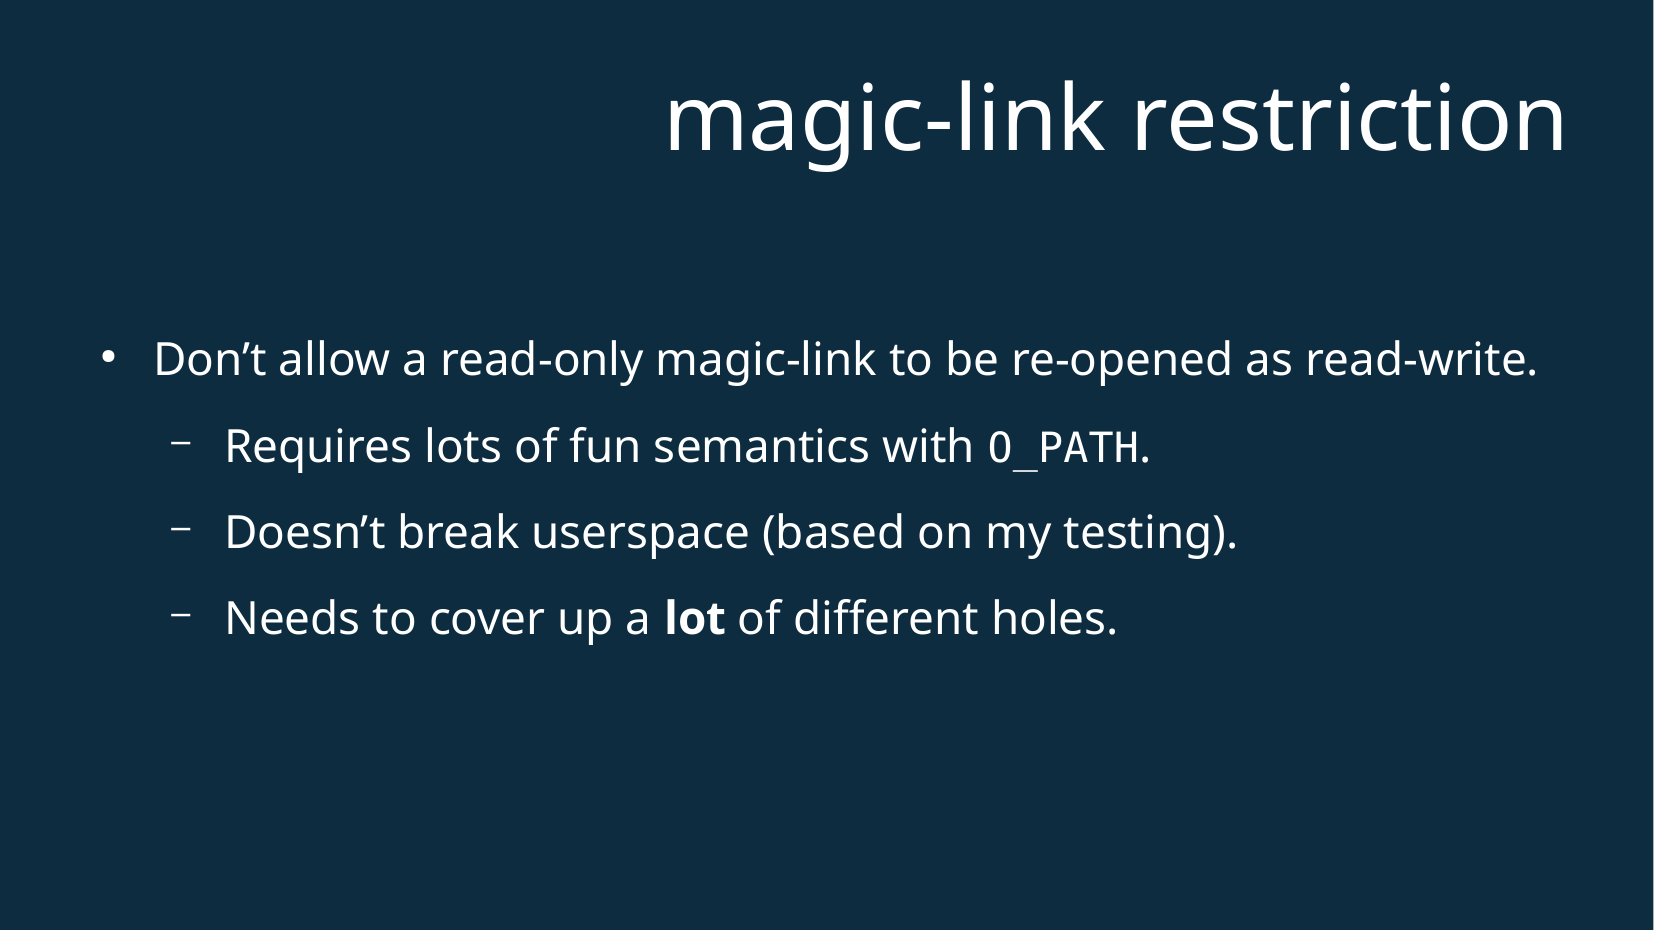

# magic-link restriction
Don’t allow a read-only magic-link to be re-opened as read-write.
Requires lots of fun semantics with O_PATH.
Doesn’t break userspace (based on my testing).
Needs to cover up a lot of different holes.